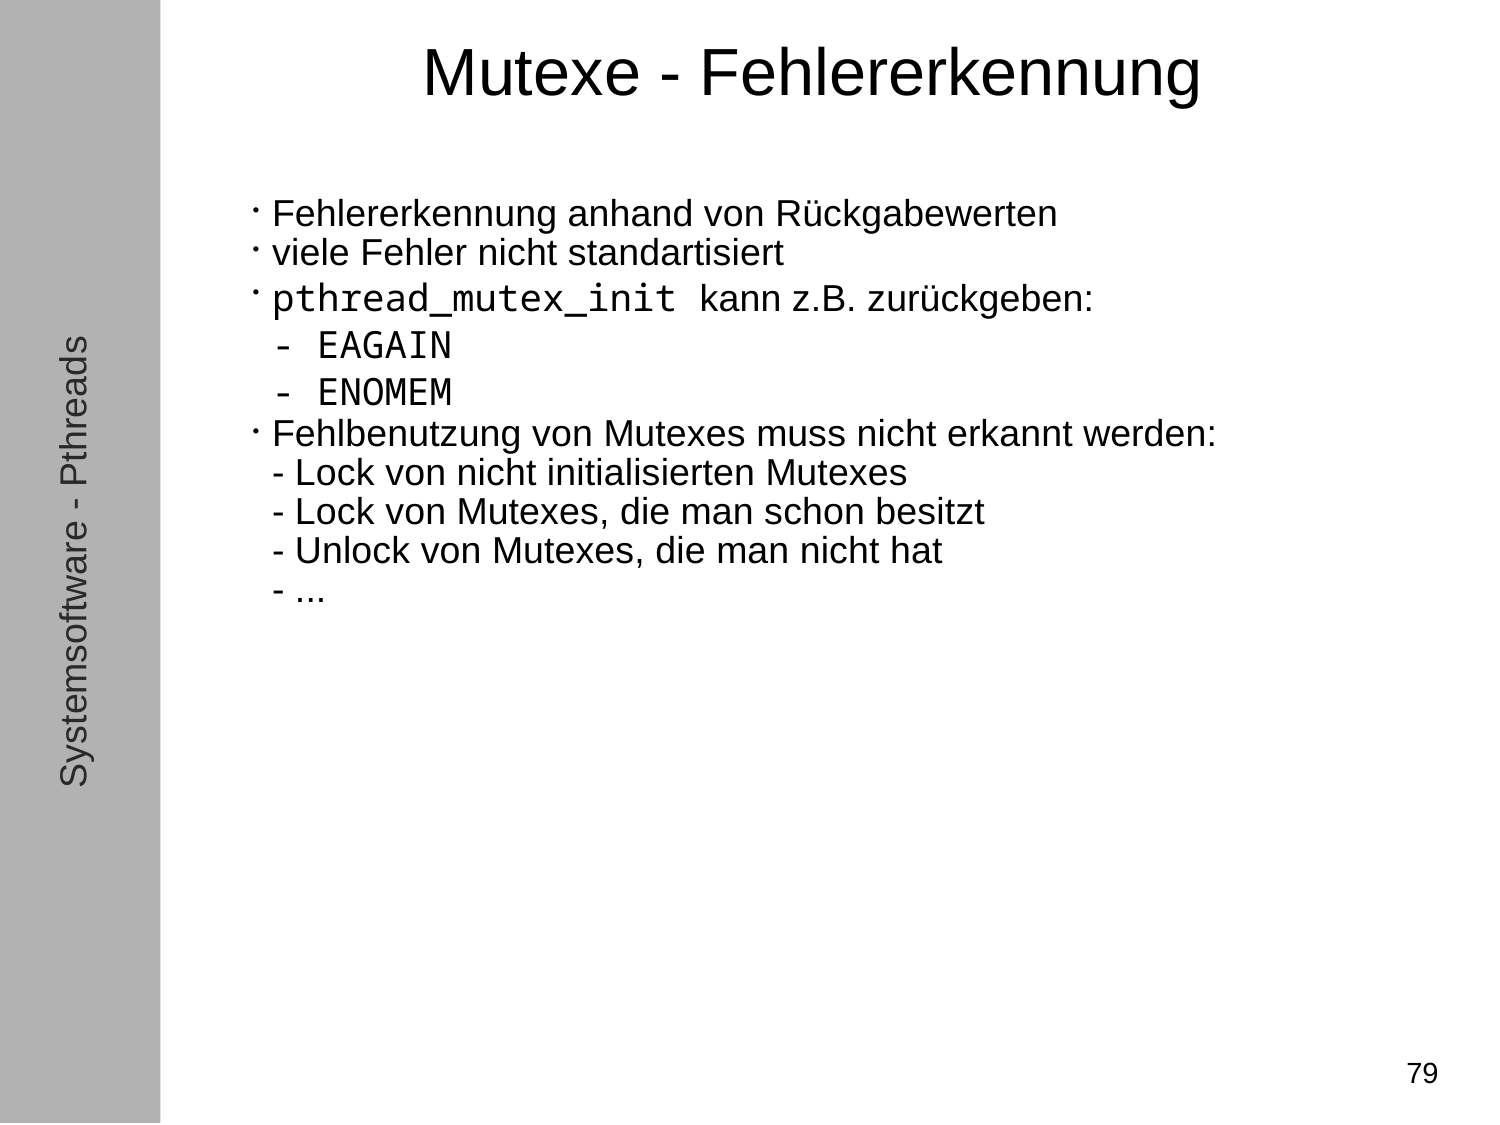

Mutexe - Fehlererkennung
Fehlererkennung anhand von Rückgabewerten
viele Fehler nicht standartisiert
pthread_mutex_init kann z.B. zurückgeben:
- EAGAIN
- ENOMEM
Fehlbenutzung von Mutexes muss nicht erkannt werden:
- Lock von nicht initialisierten Mutexes
- Lock von Mutexes, die man schon besitzt
- Unlock von Mutexes, die man nicht hat
- ...
Systemsoftware - Pthreads